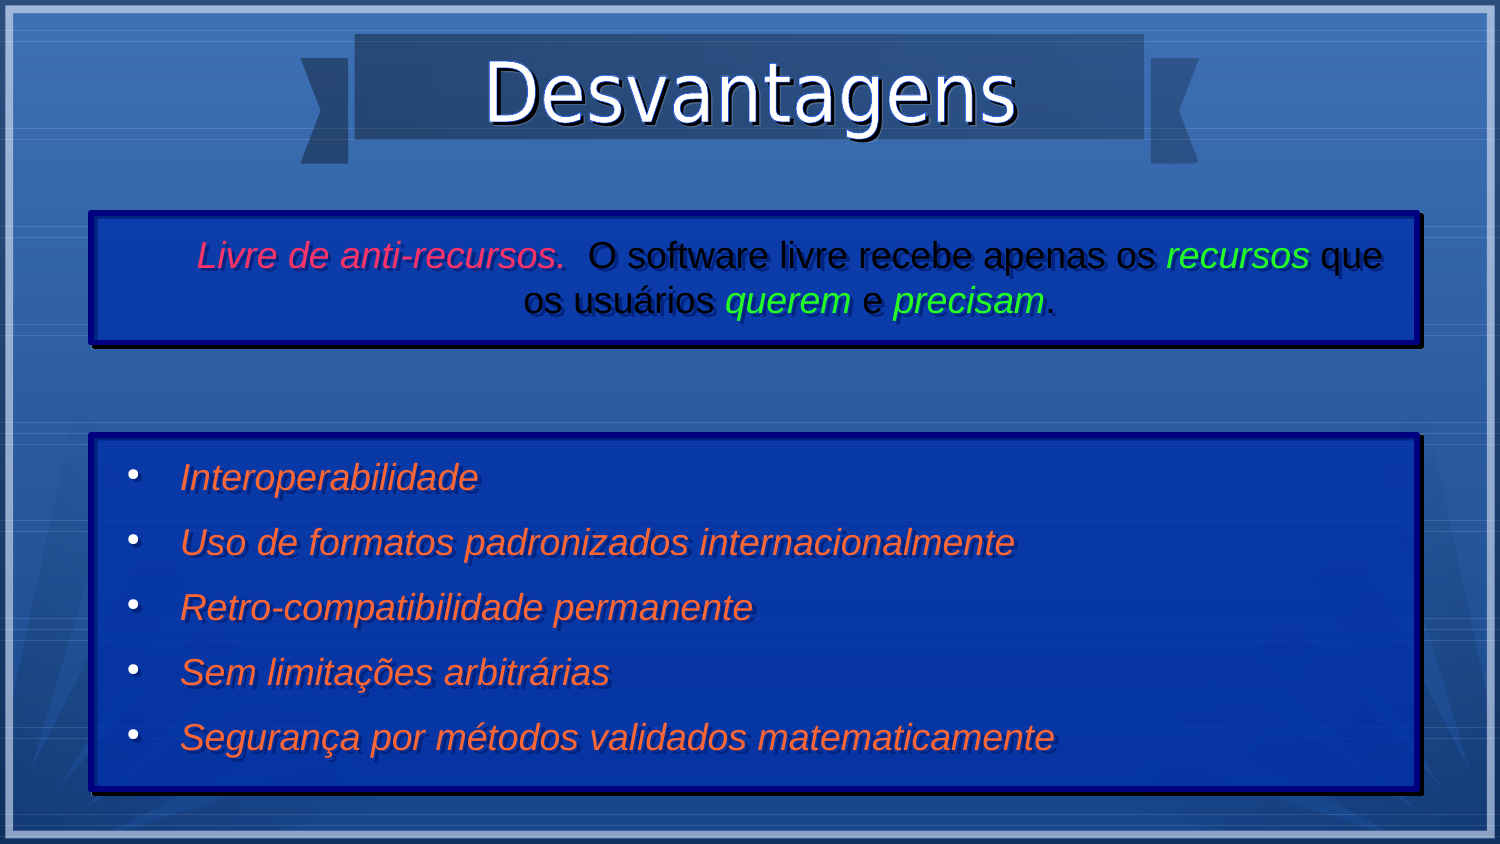

# Desvantagens
Livre de anti-recursos. O software livre recebe apenas os recursos que os usuários querem e precisam.
Interoperabilidade
Uso de formatos padronizados internacionalmente
Retro-compatibilidade permanente
Sem limitações arbitrárias
Segurança por métodos validados matematicamente